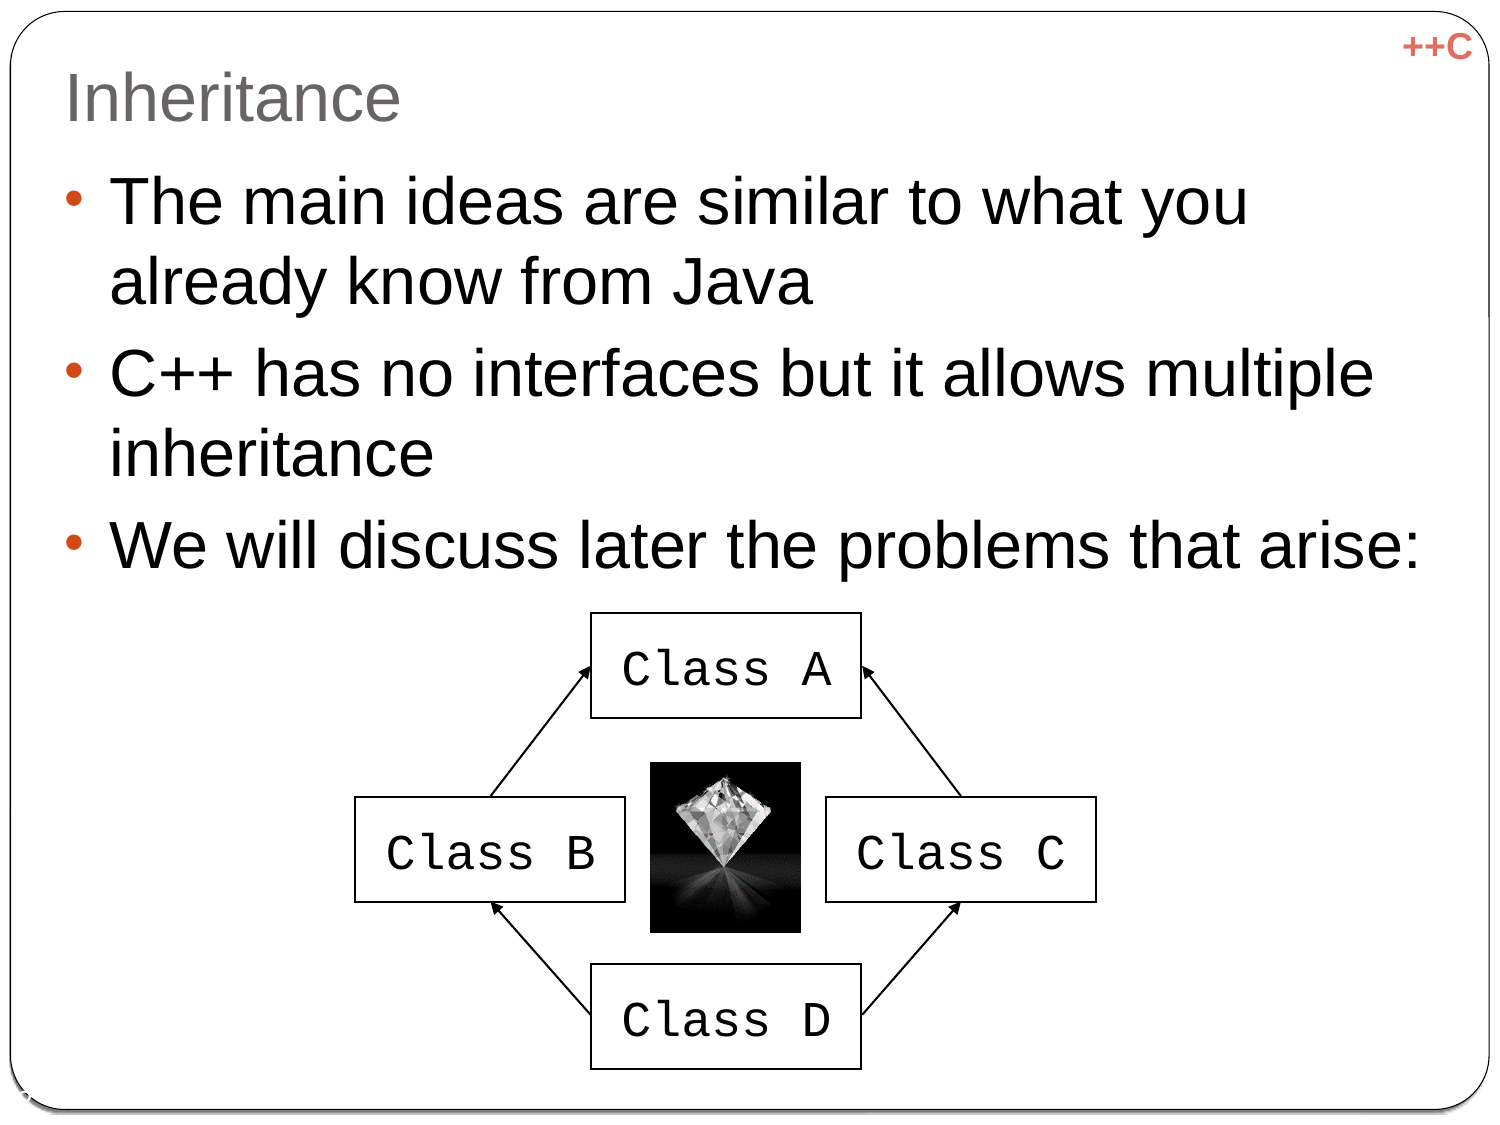

# Inheritance
The main ideas are similar to what you already know from Java
C++ has no interfaces but it allows multiple inheritance
We will discuss later the problems that arise:
Class A
Class B
Class C
Class D